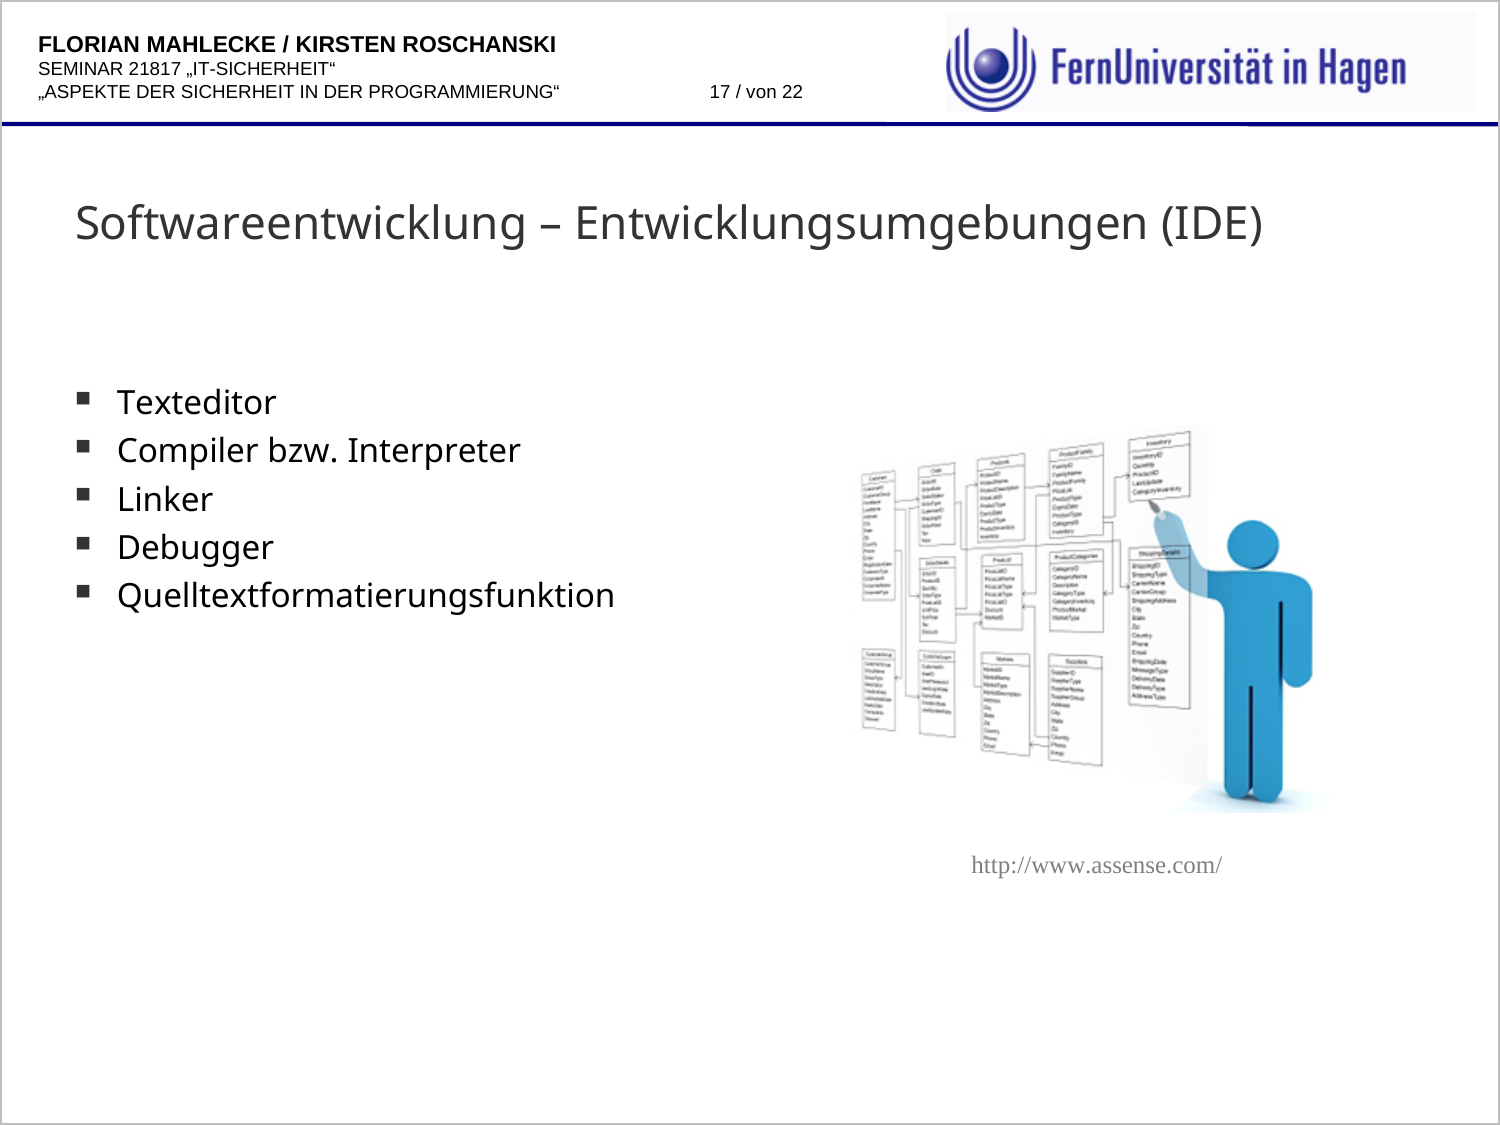

# Softwareentwicklung – Entwicklungsumgebungen (IDE)
Texteditor
Compiler bzw. Interpreter
Linker
Debugger
Quelltextformatierungsfunktion
http://www.assense.com/